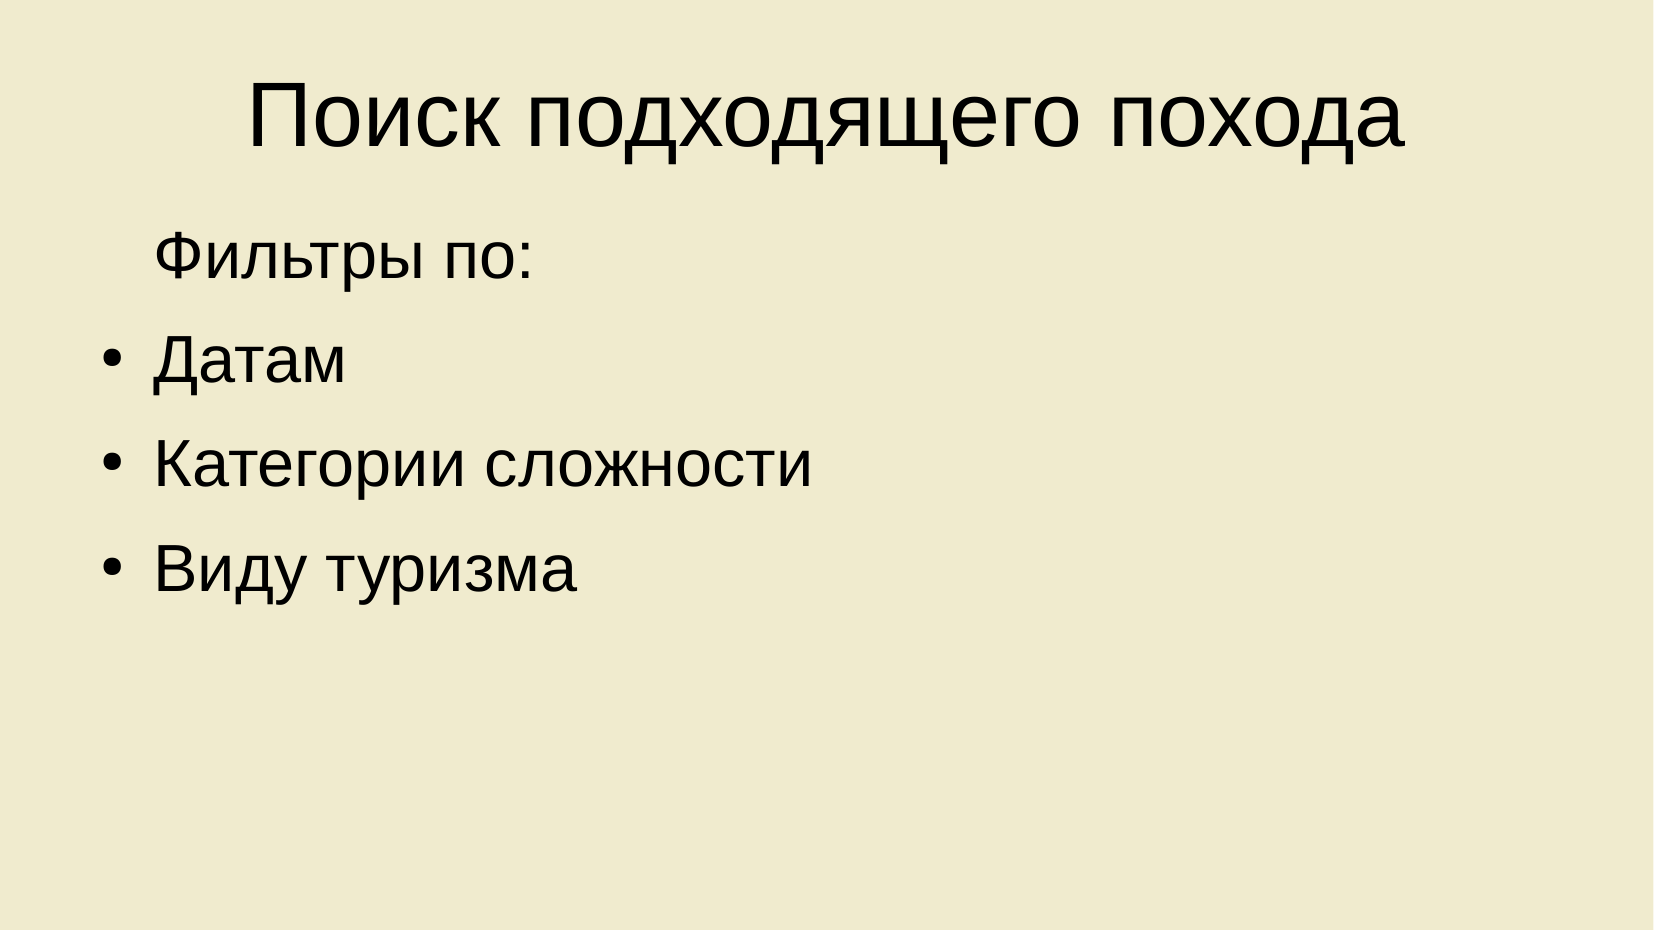

# Поиск подходящего похода
Фильтры по:
Датам
Категории сложности
Виду туризма